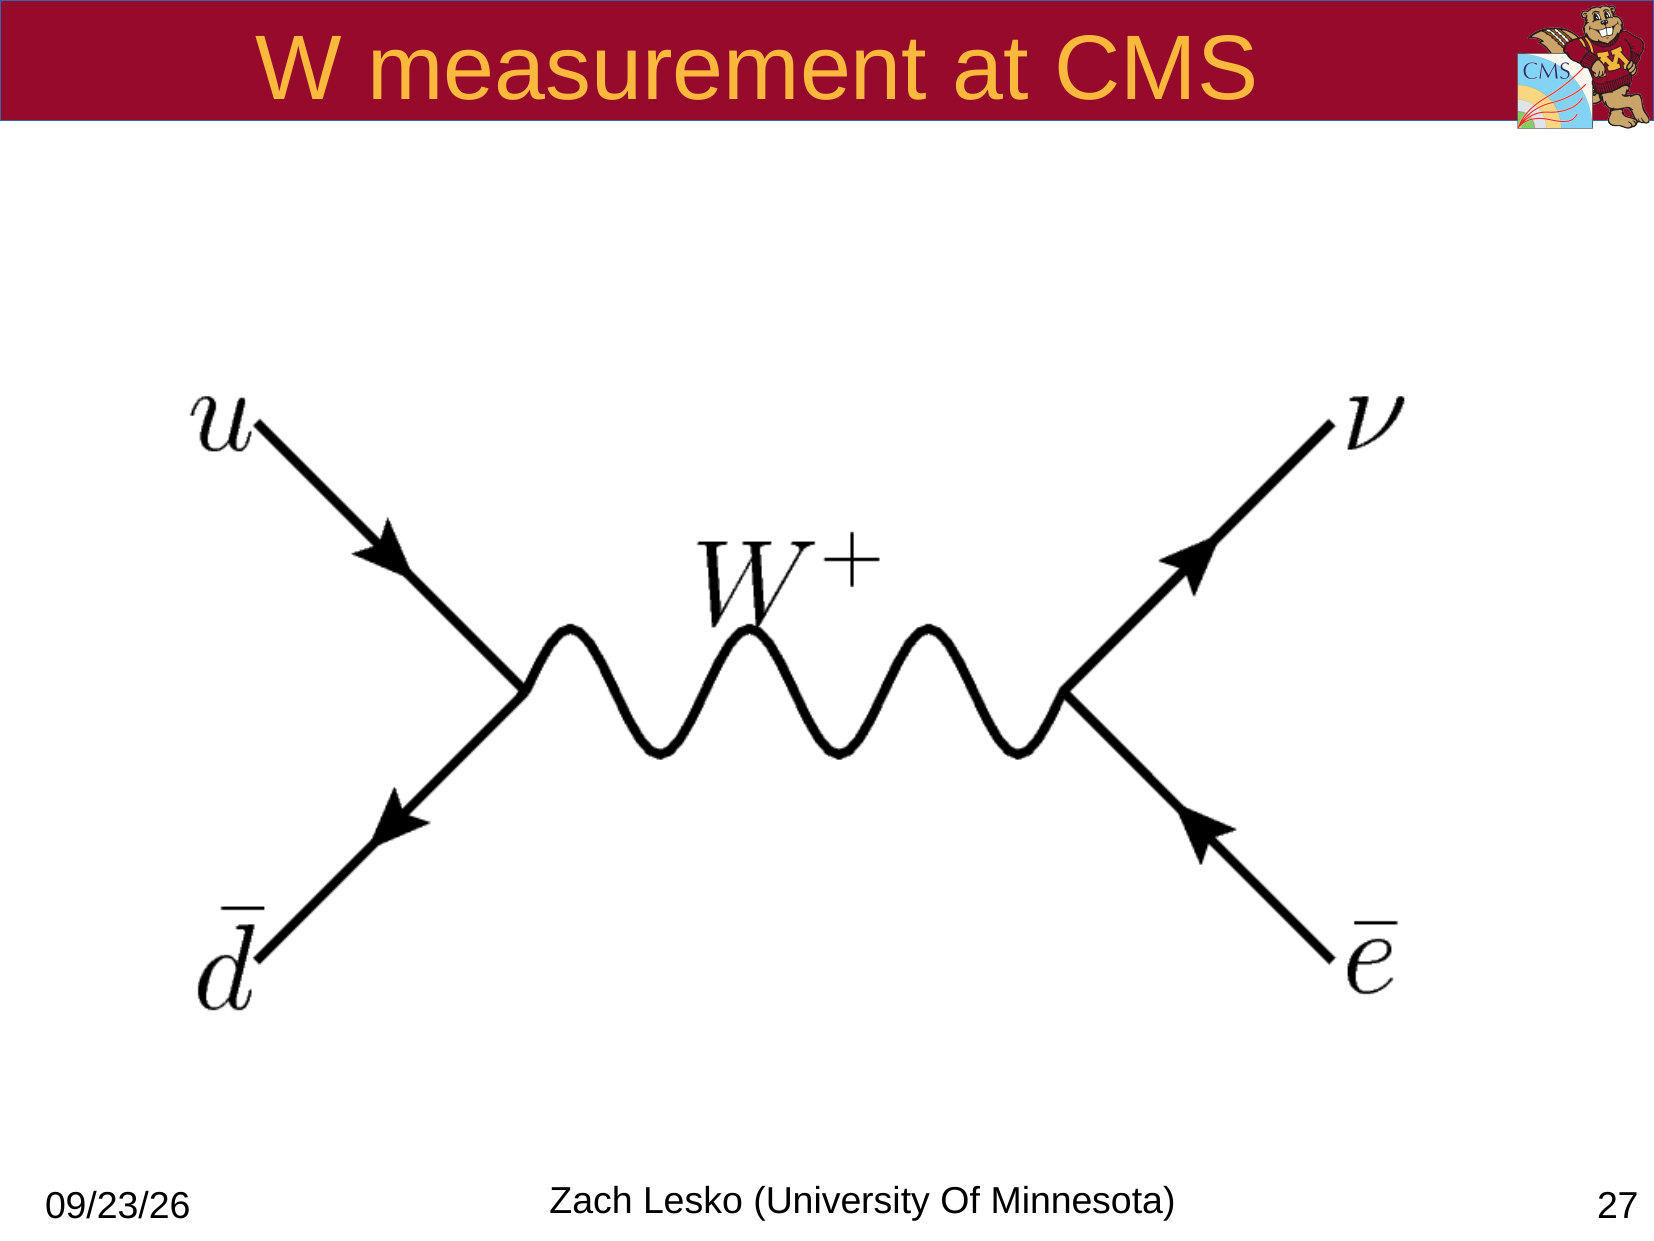

# W measurement at CMS
Zach Lesko (University Of Minnesota)
27